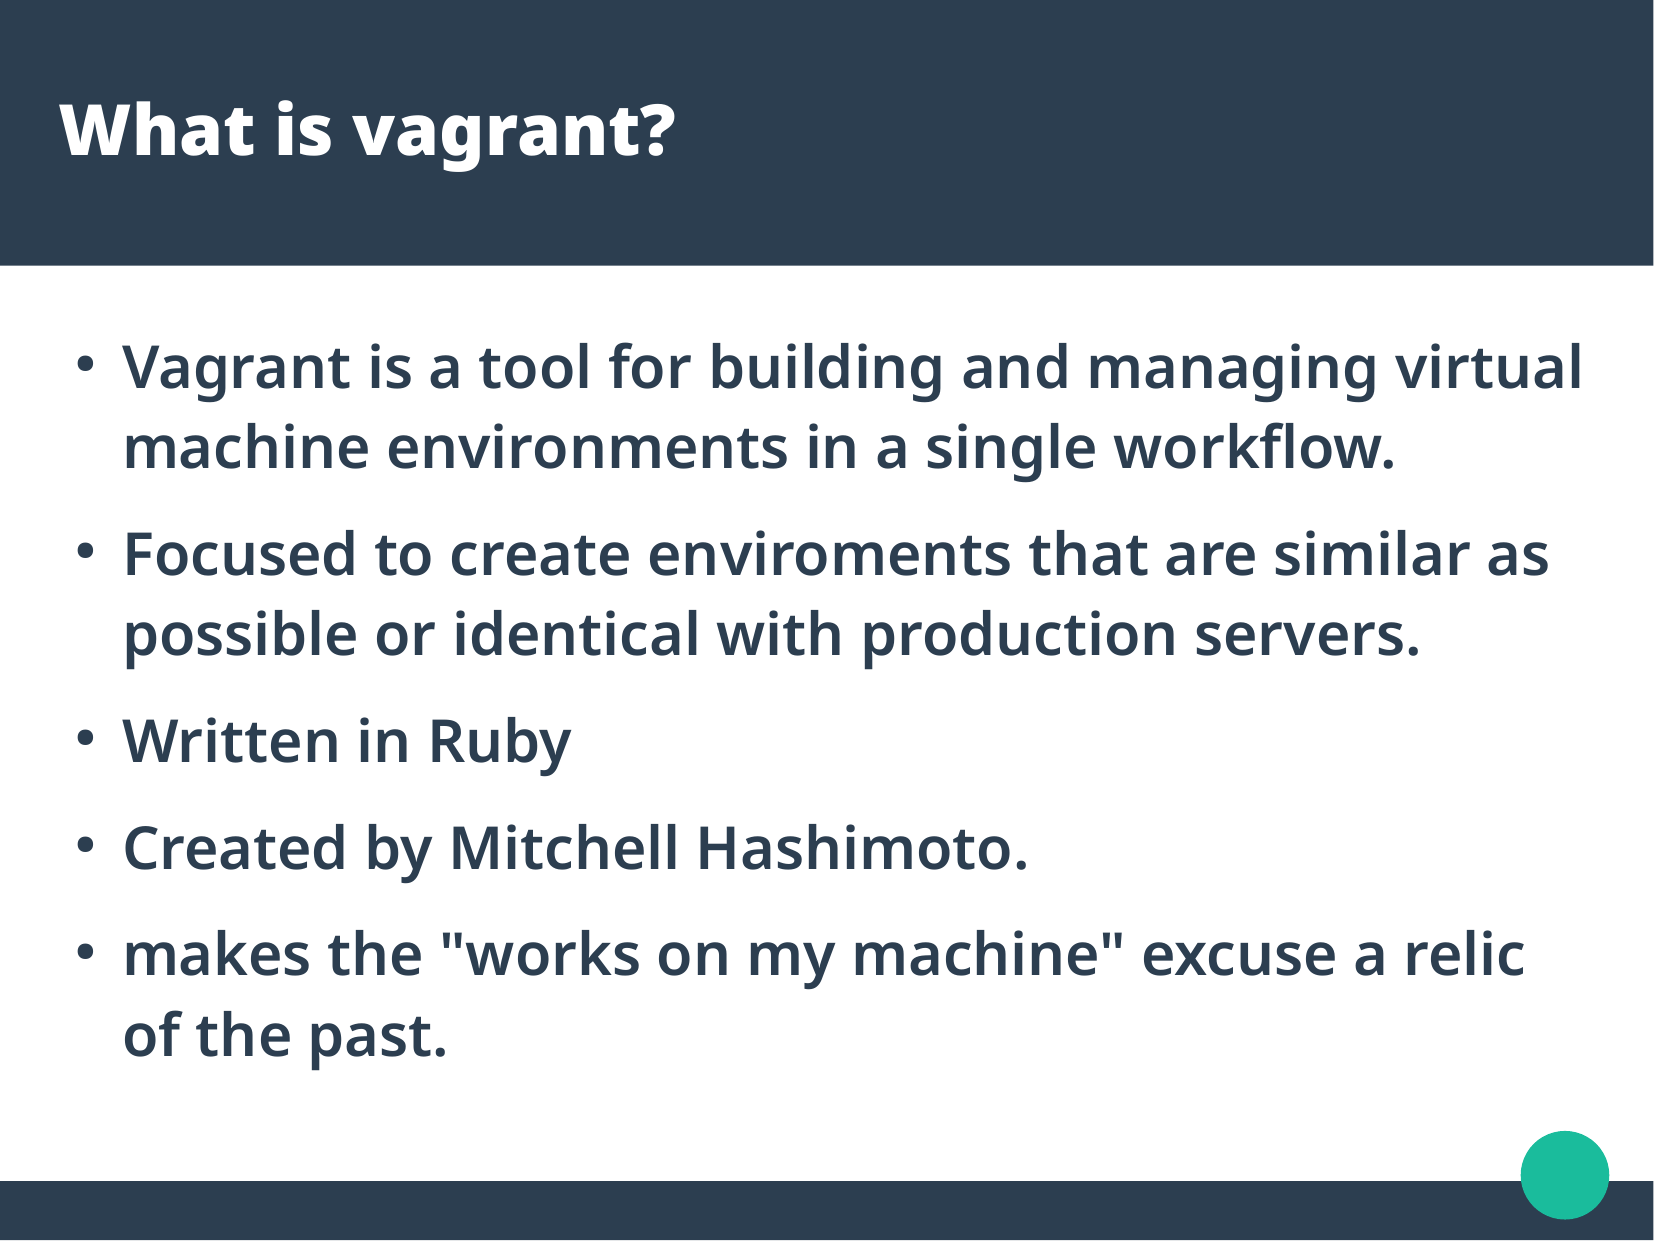

# What is vagrant?
Vagrant is a tool for building and managing virtual machine environments in a single workflow.
Focused to create enviroments that are similar as possible or identical with production servers.
Written in Ruby
Created by Mitchell Hashimoto.
makes the "works on my machine" excuse a relic of the past.